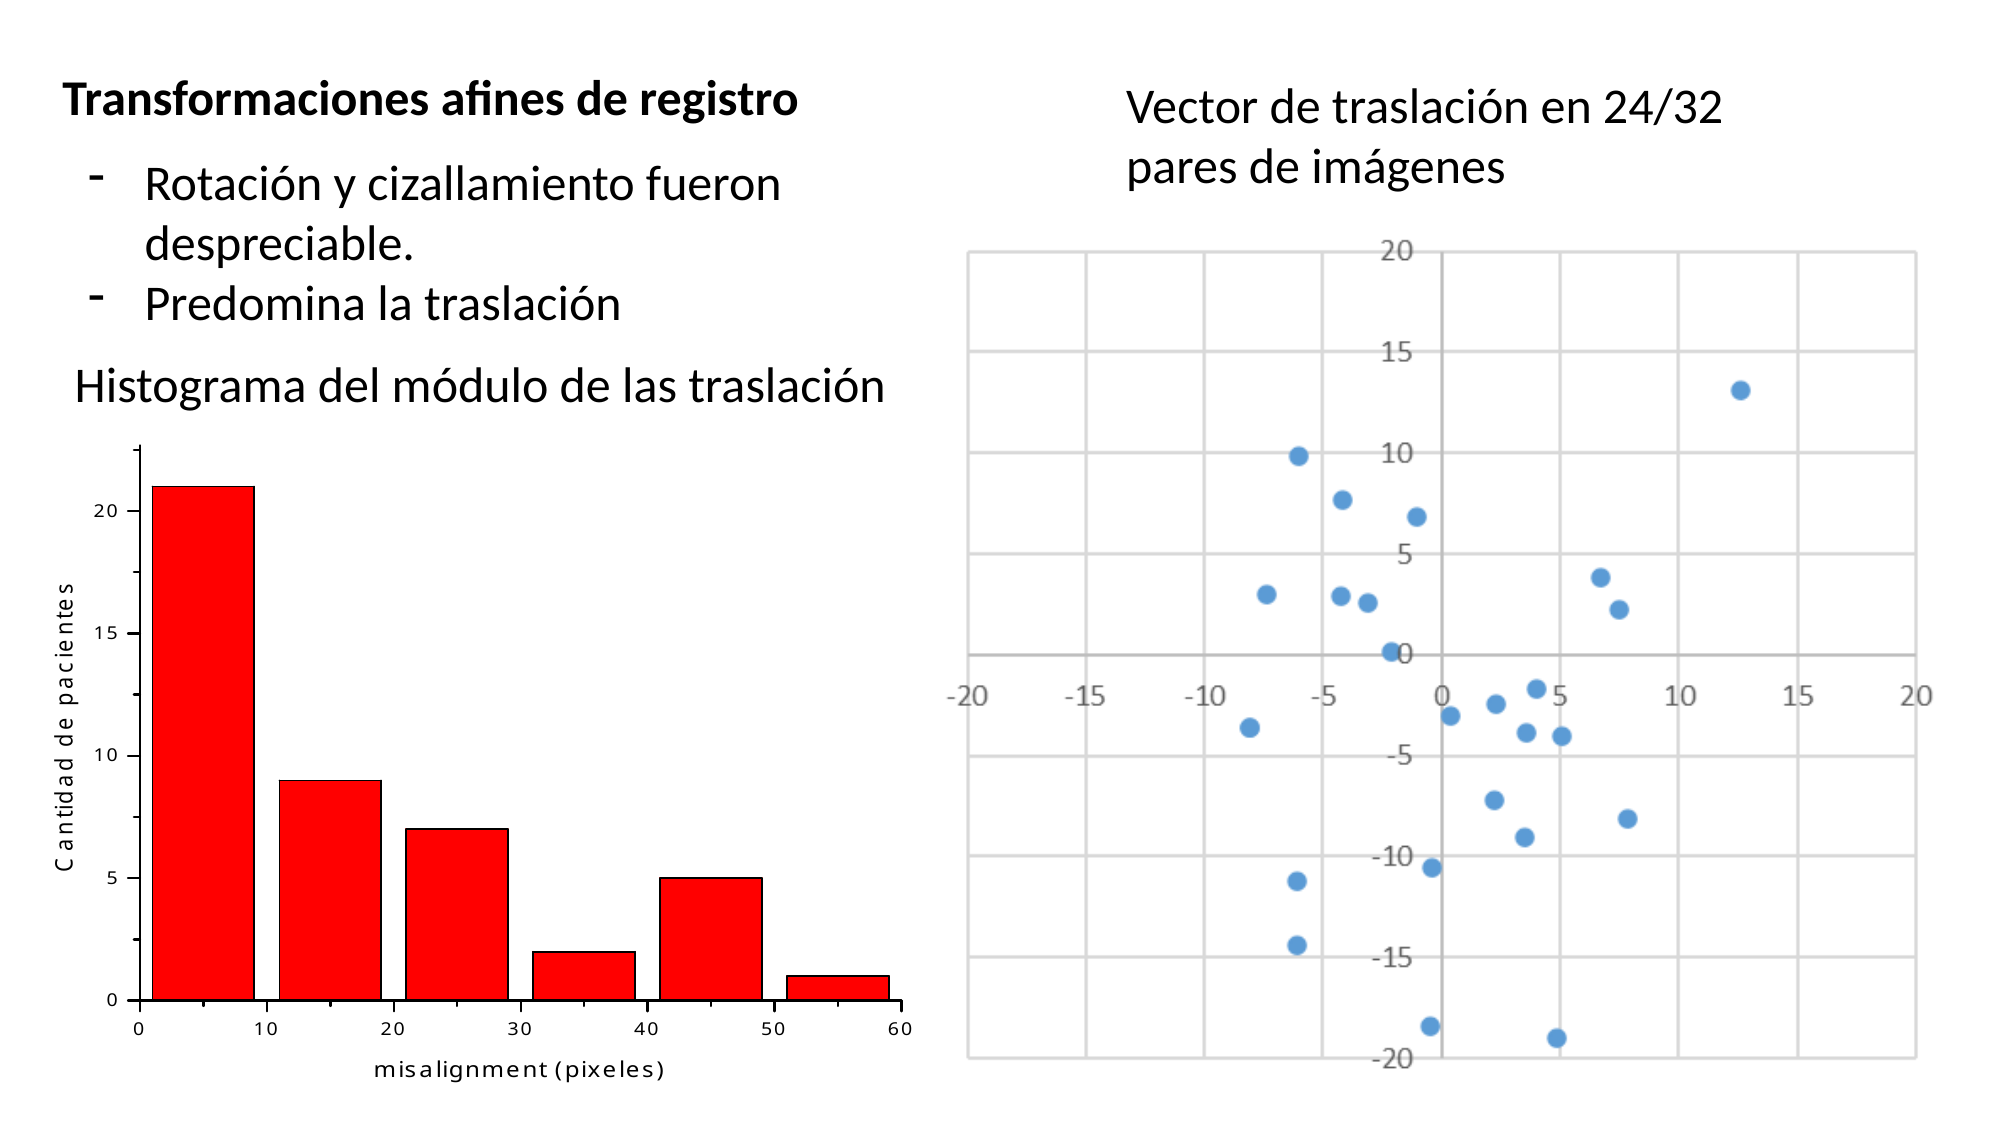

Transformaciones afines de registro
Vector de traslación en 24/32 pares de imágenes
Rotación y cizallamiento fueron despreciable.
Predomina la traslación
Histograma del módulo de las traslación